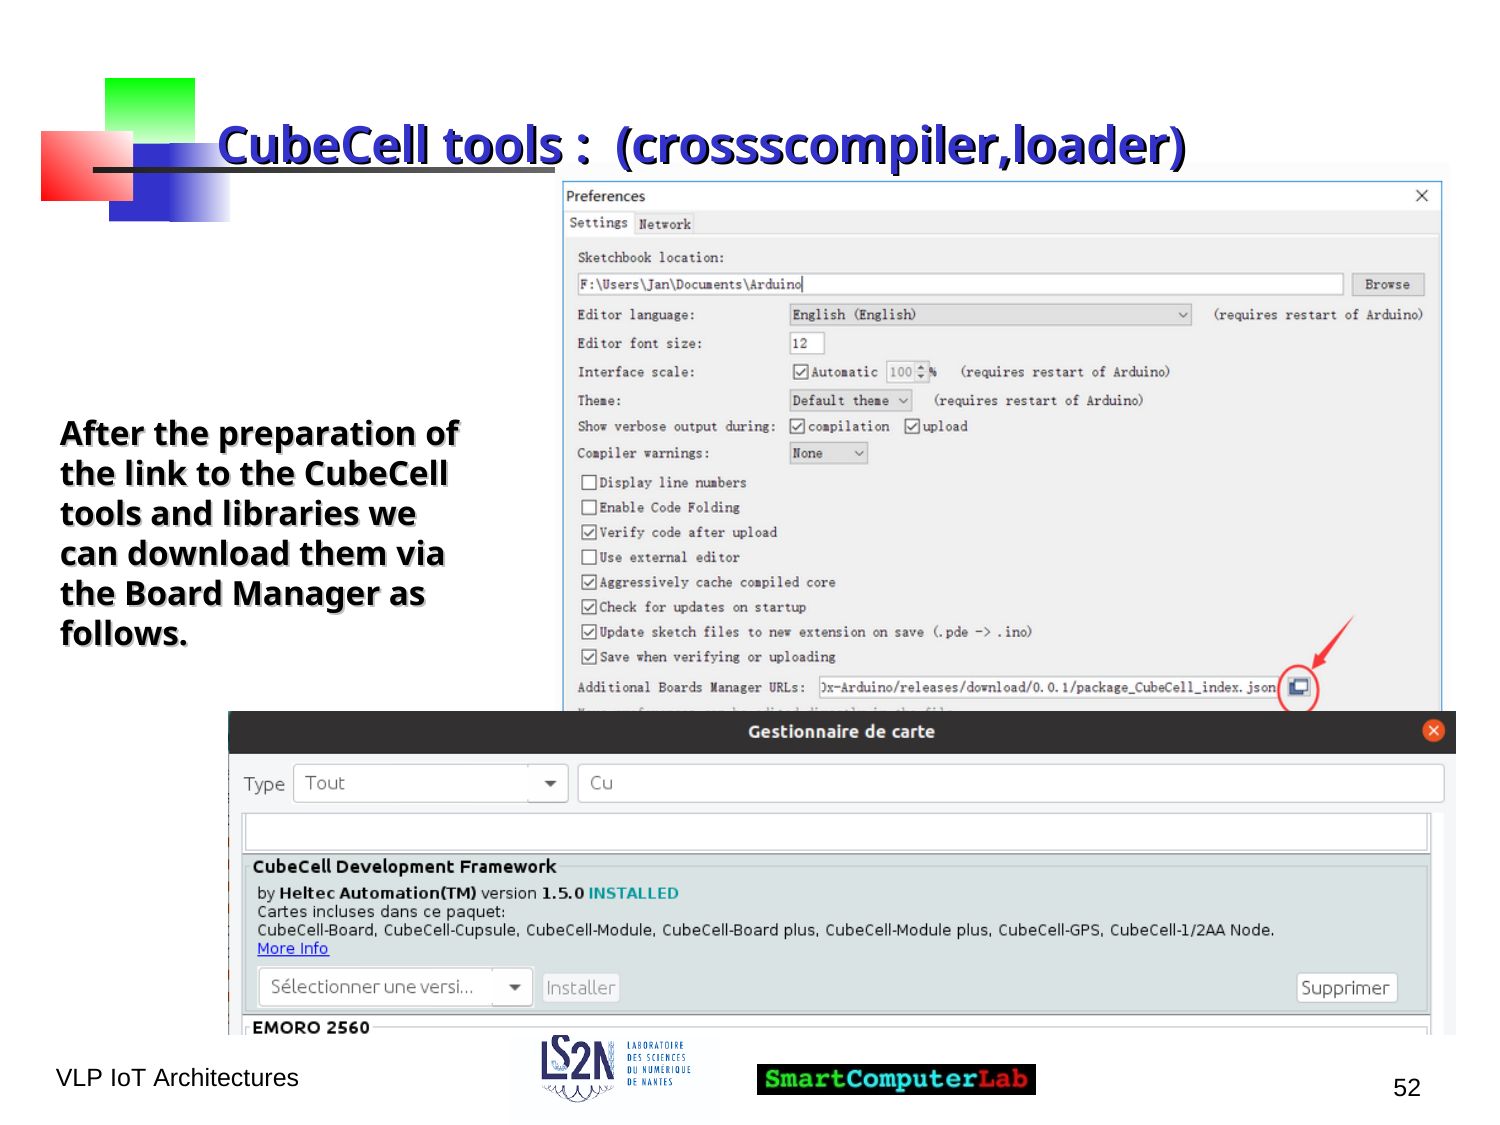

# CubeCell tools : (crossscompiler,loader)
After the preparation of the link to the CubeCell tools and libraries we can download them via the Board Manager as follows.
52